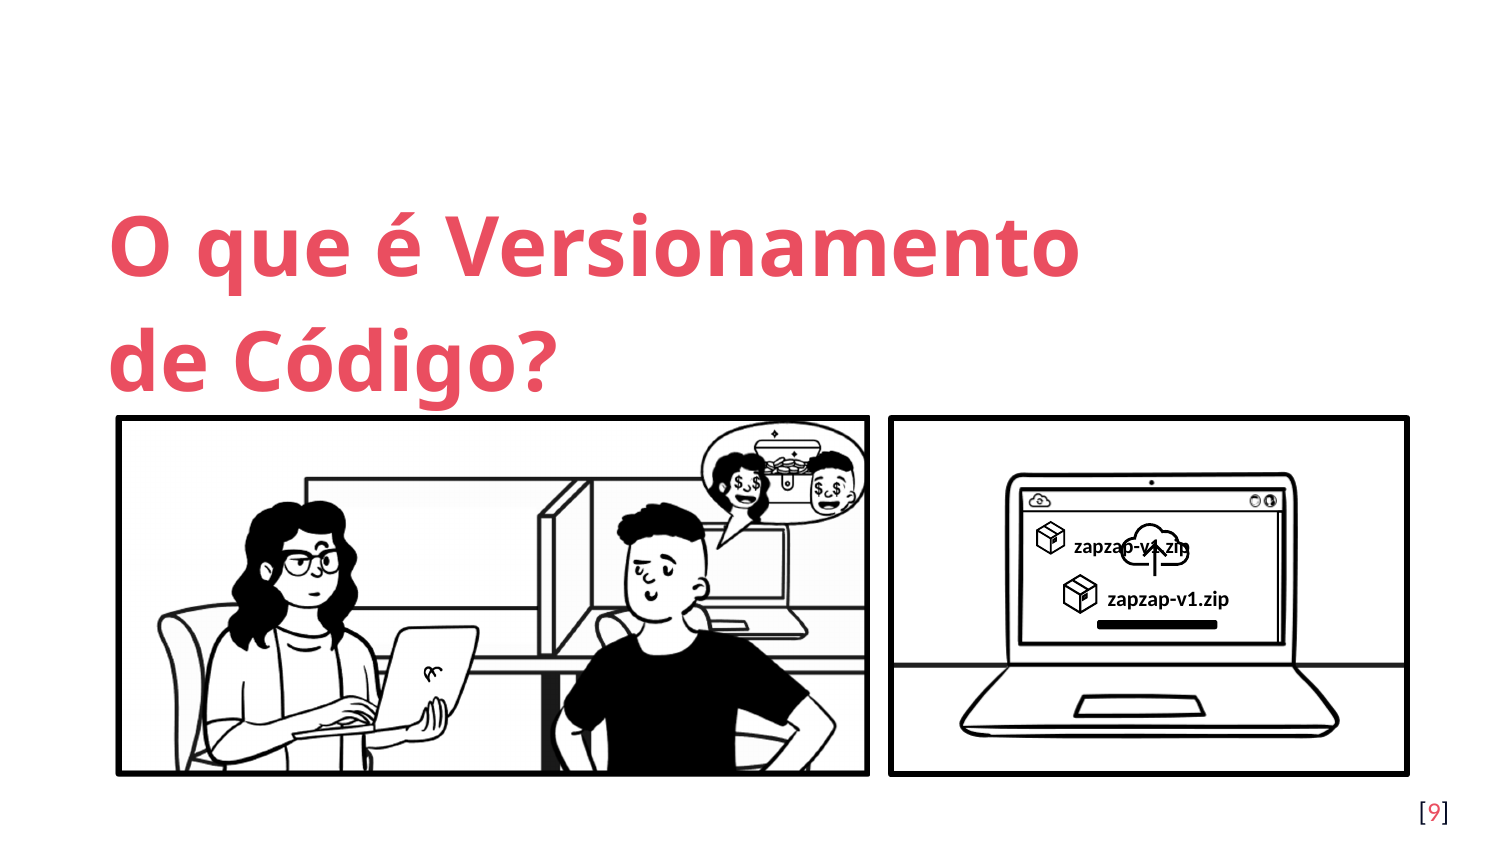

O que é Versionamento de Código?
zapzap-v1.zip
zapzap-v1.zip